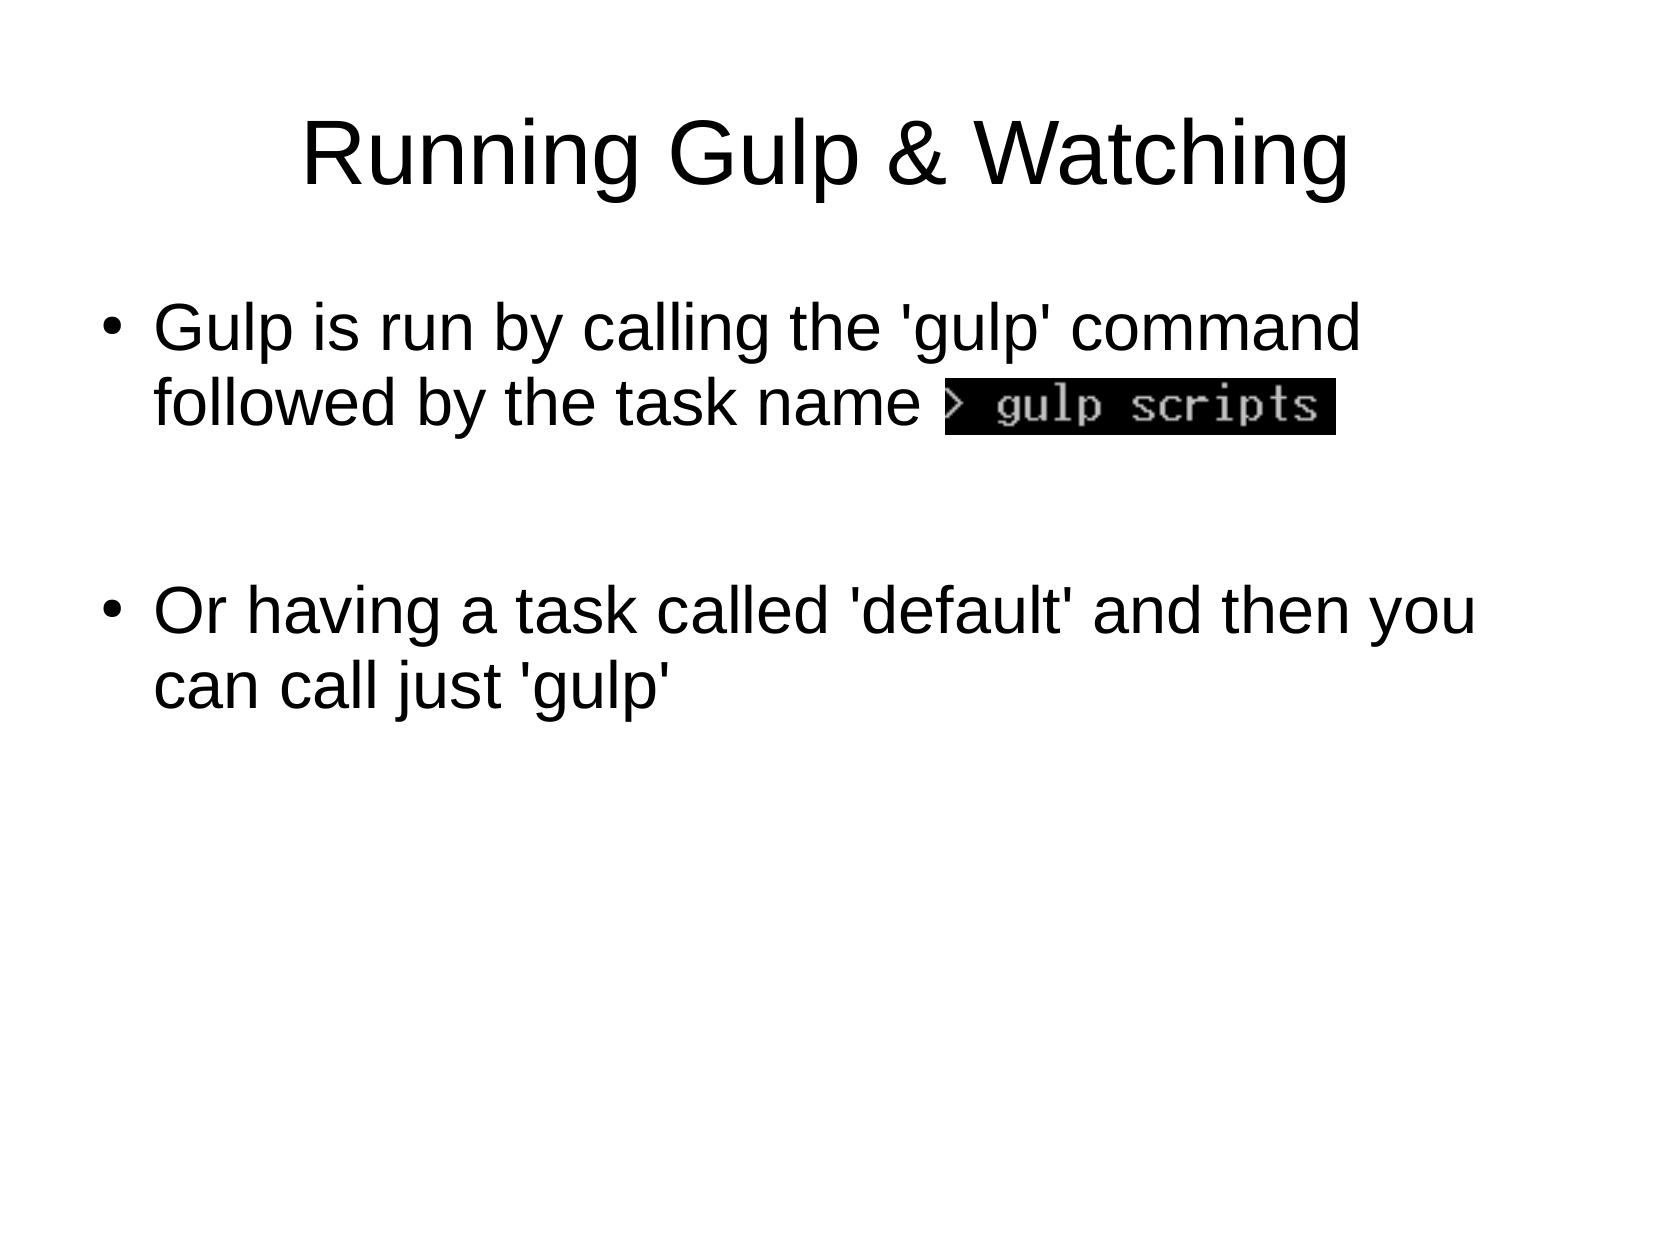

# Running Gulp & Watching
Gulp is run by calling the 'gulp' command followed by the task name
Or having a task called 'default' and then you can call just 'gulp'